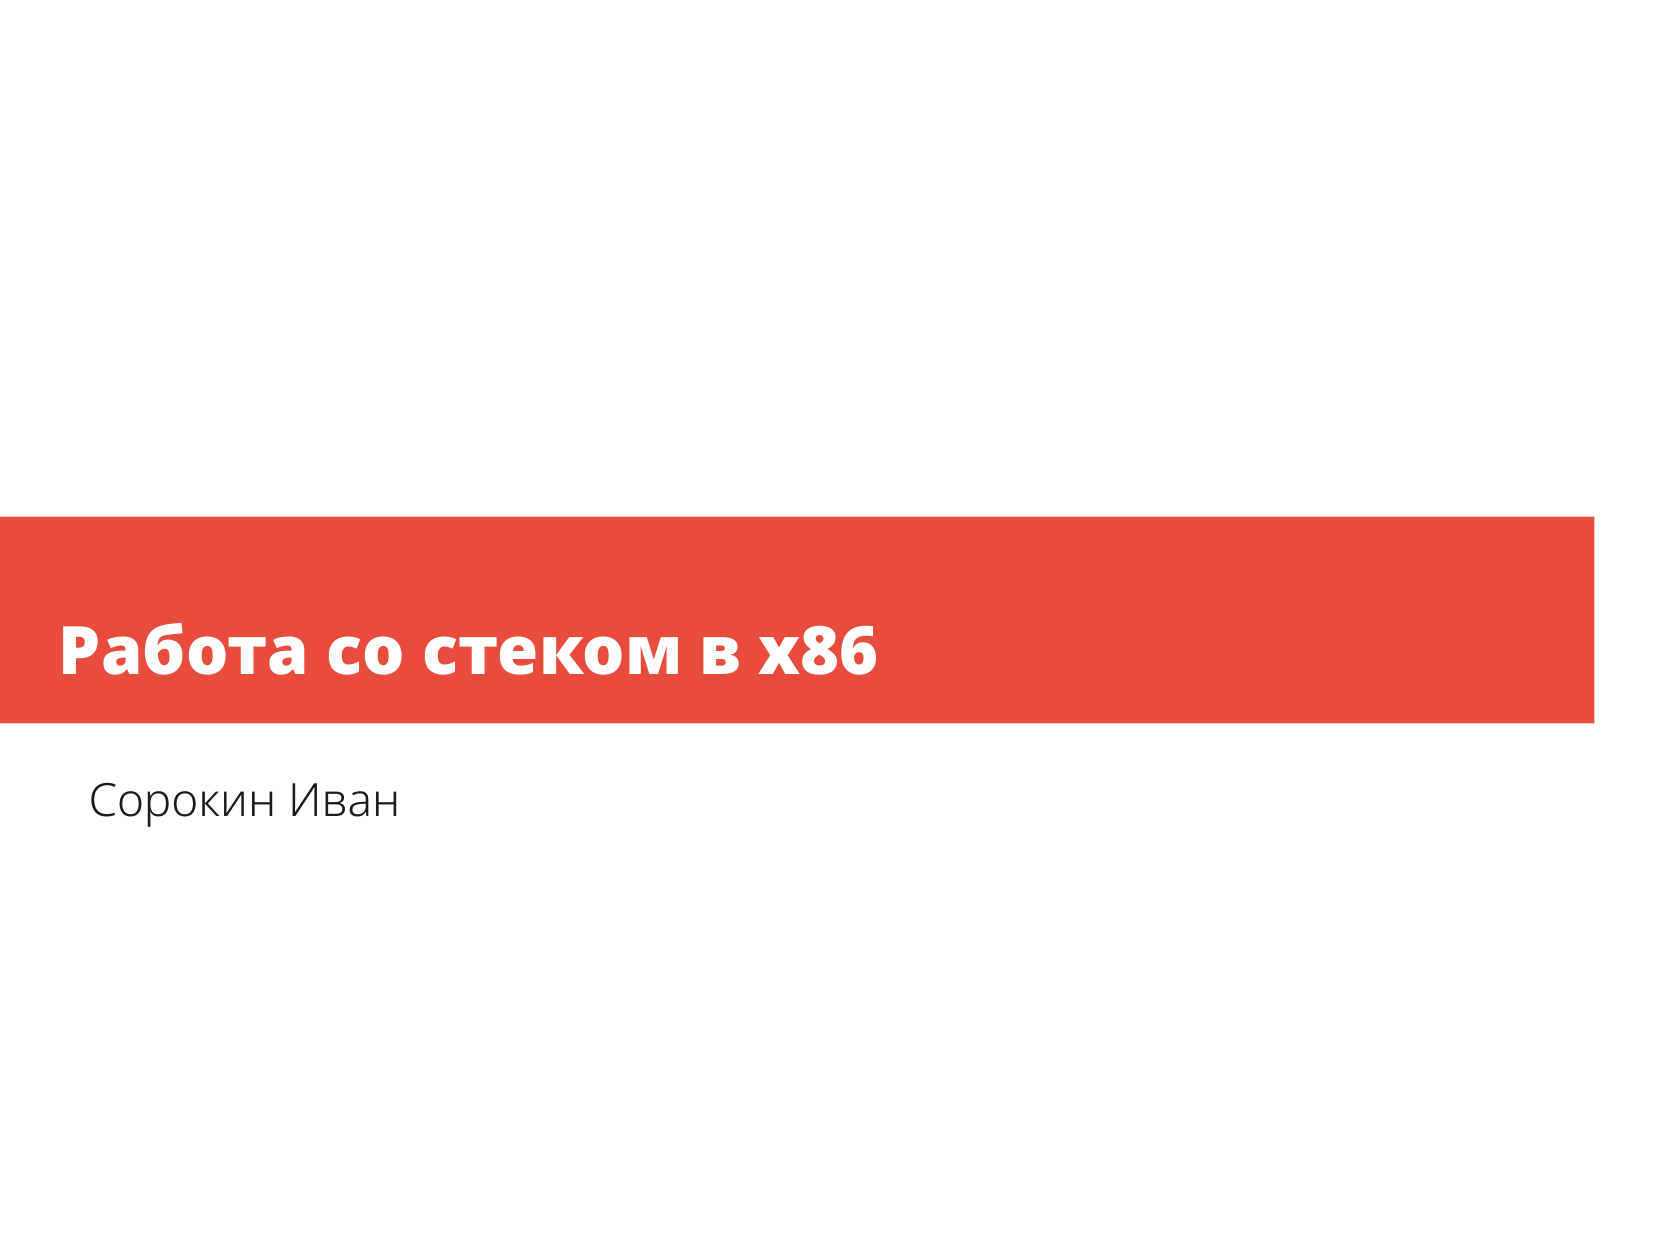

# Работа со стеком в x86
Сорокин Иван